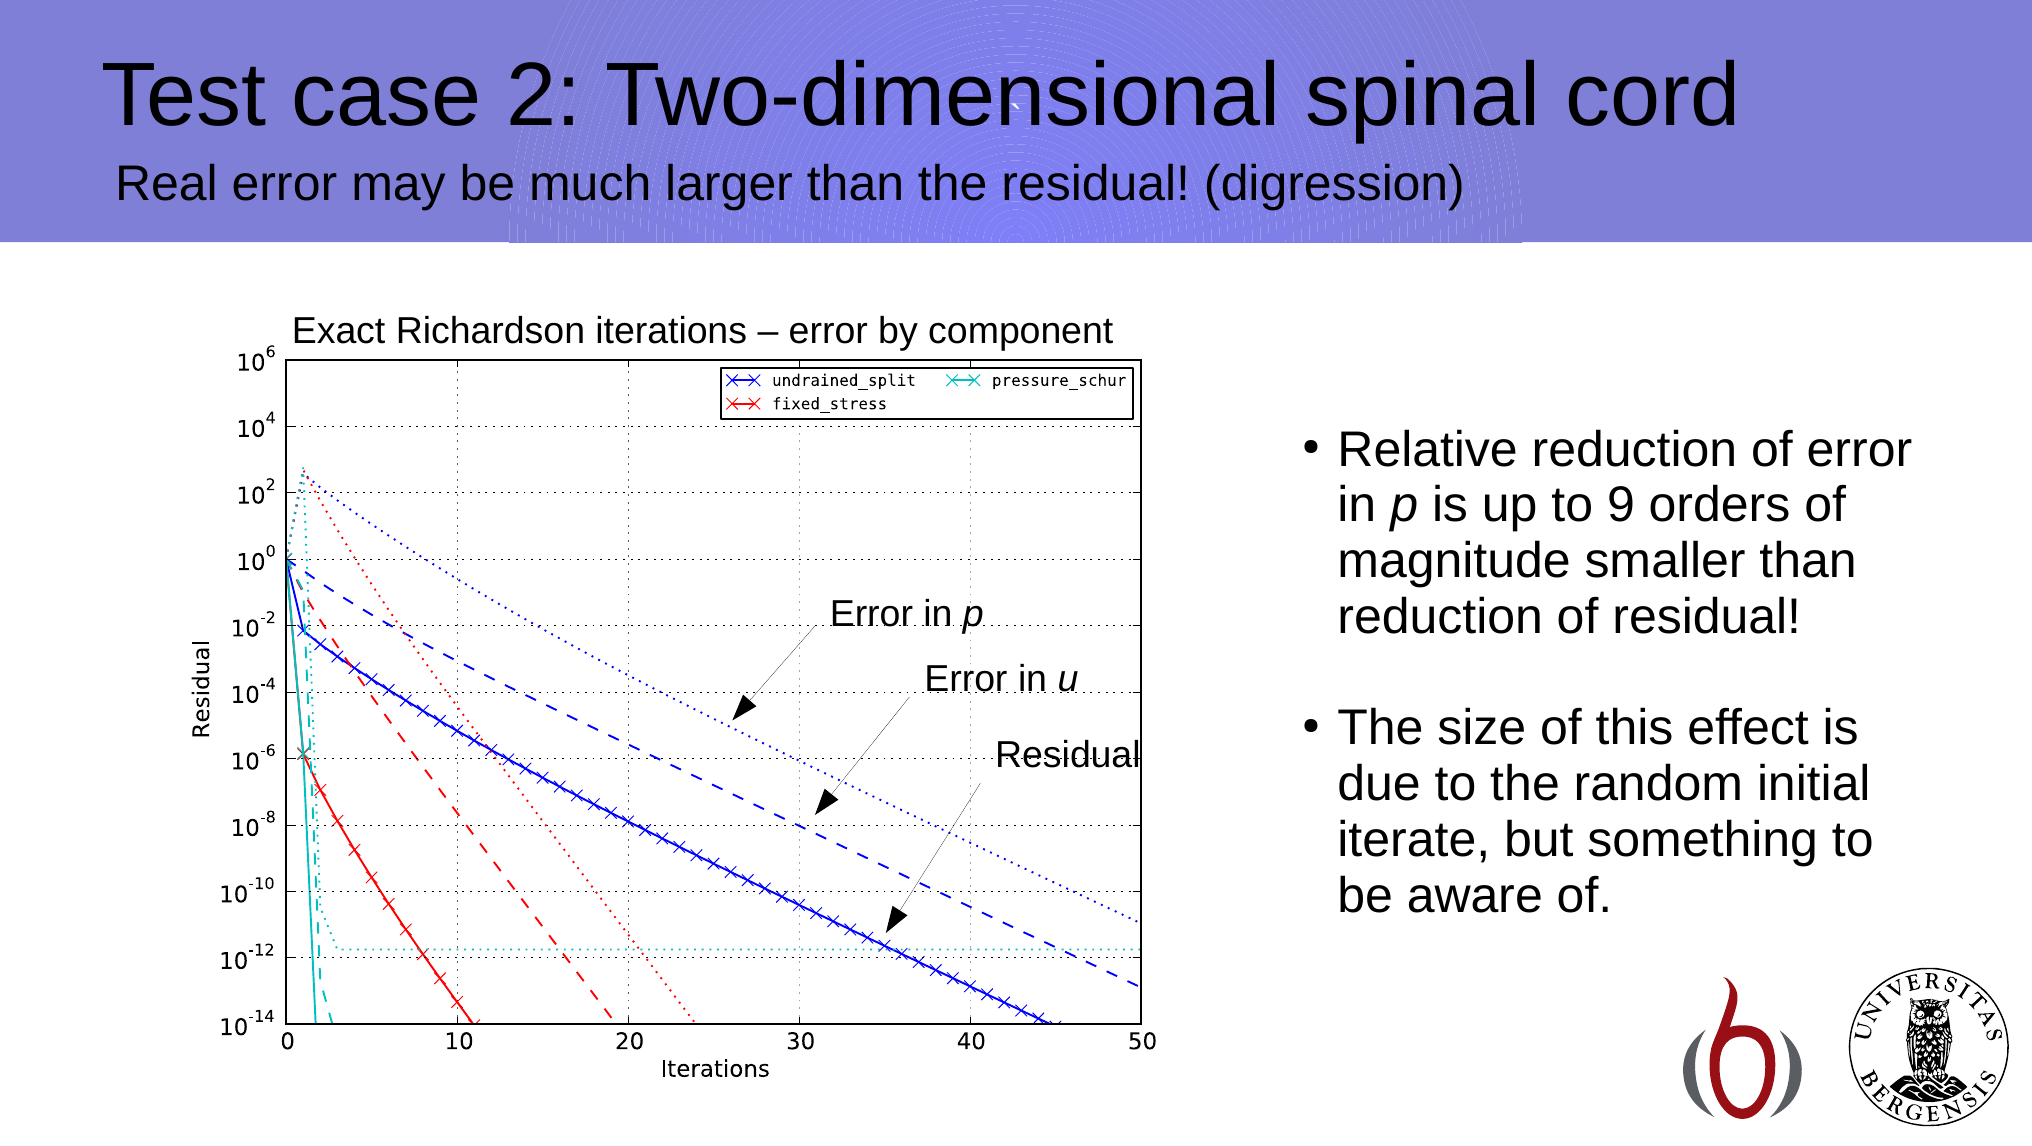

# Test case 2: Two-dimensional spinal cord
Real error may be much larger than the residual! (digression)
Exact Richardson iterations – error by component
Relative reduction of error
in p is up to 9 orders of
magnitude smaller than
reduction of residual!
The size of this effect is
due to the random initial
iterate, but something to
be aware of.
Error in p
Error in u
Residual